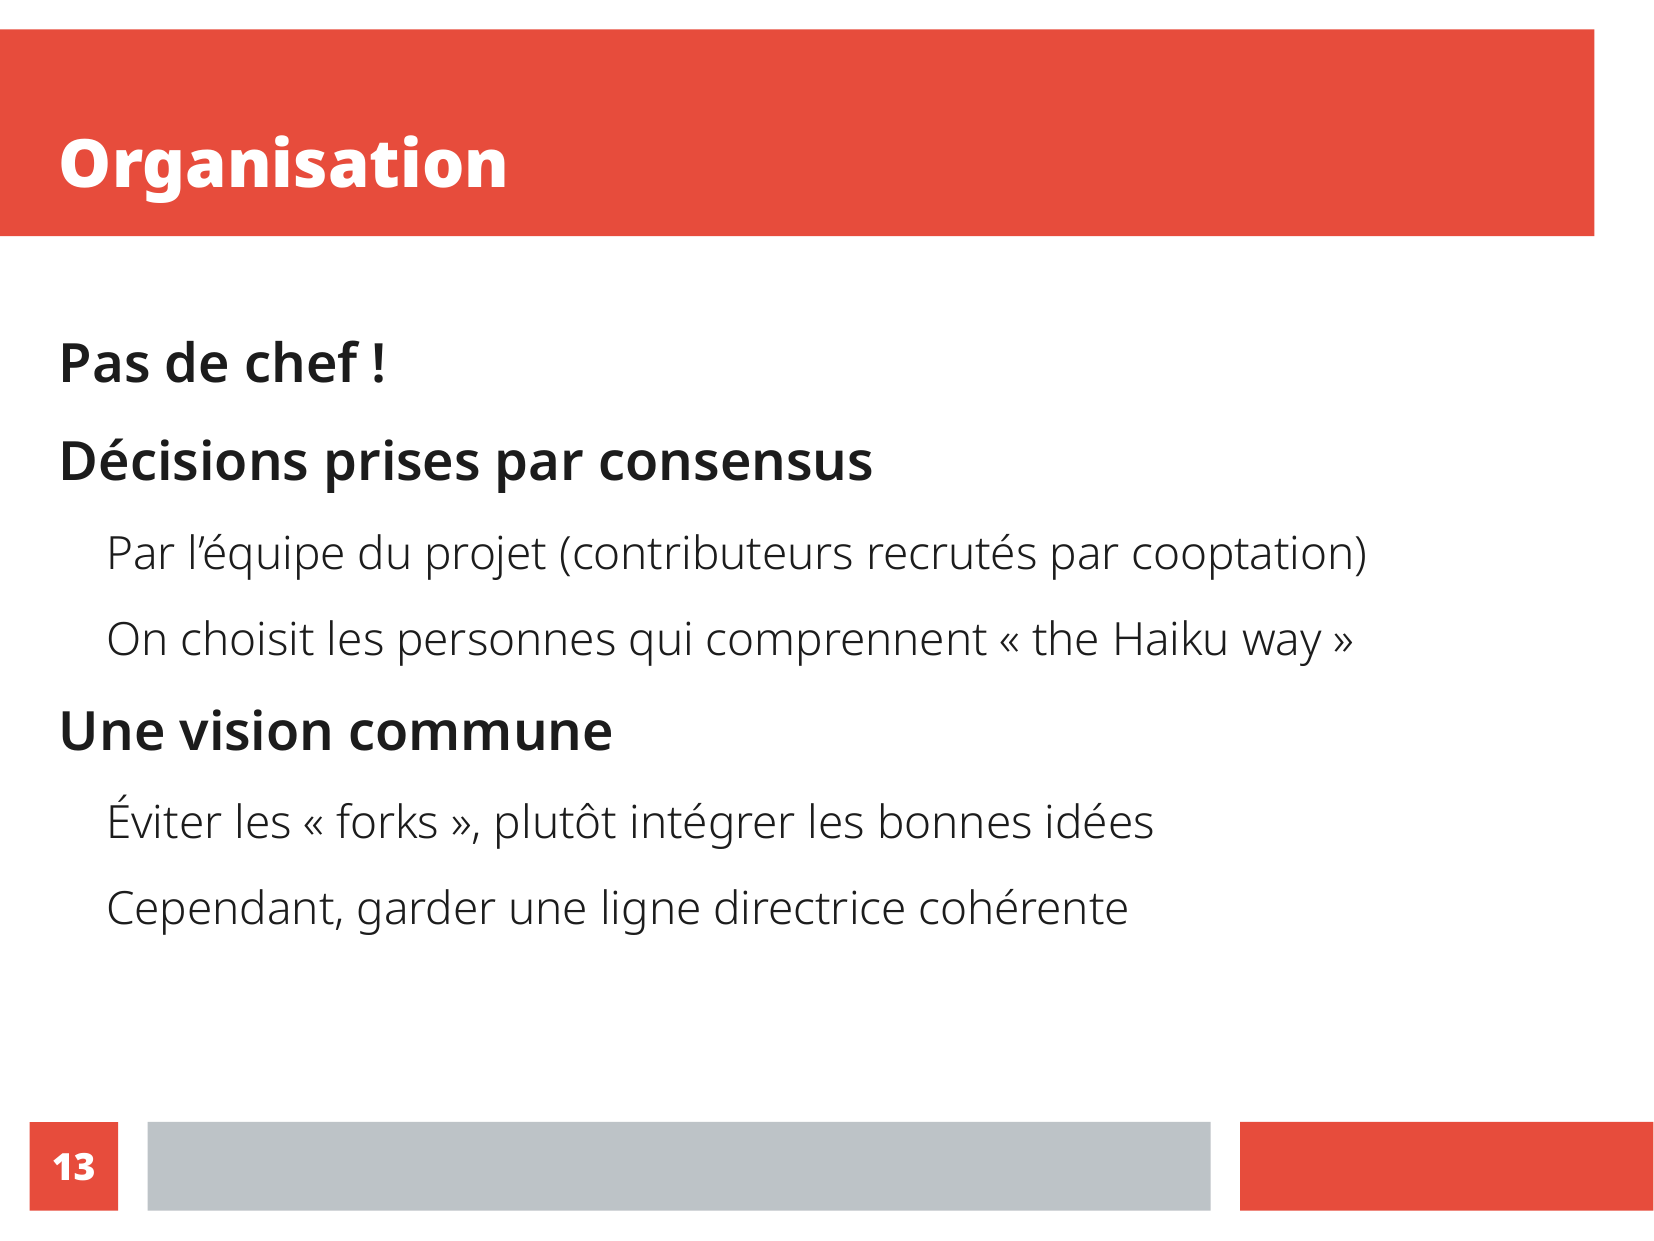

# Organisation
Pas de chef !
Décisions prises par consensus
Par l’équipe du projet (contributeurs recrutés par cooptation)
On choisit les personnes qui comprennent « the Haiku way »
Une vision commune
Éviter les « forks », plutôt intégrer les bonnes idées
Cependant, garder une ligne directrice cohérente
13